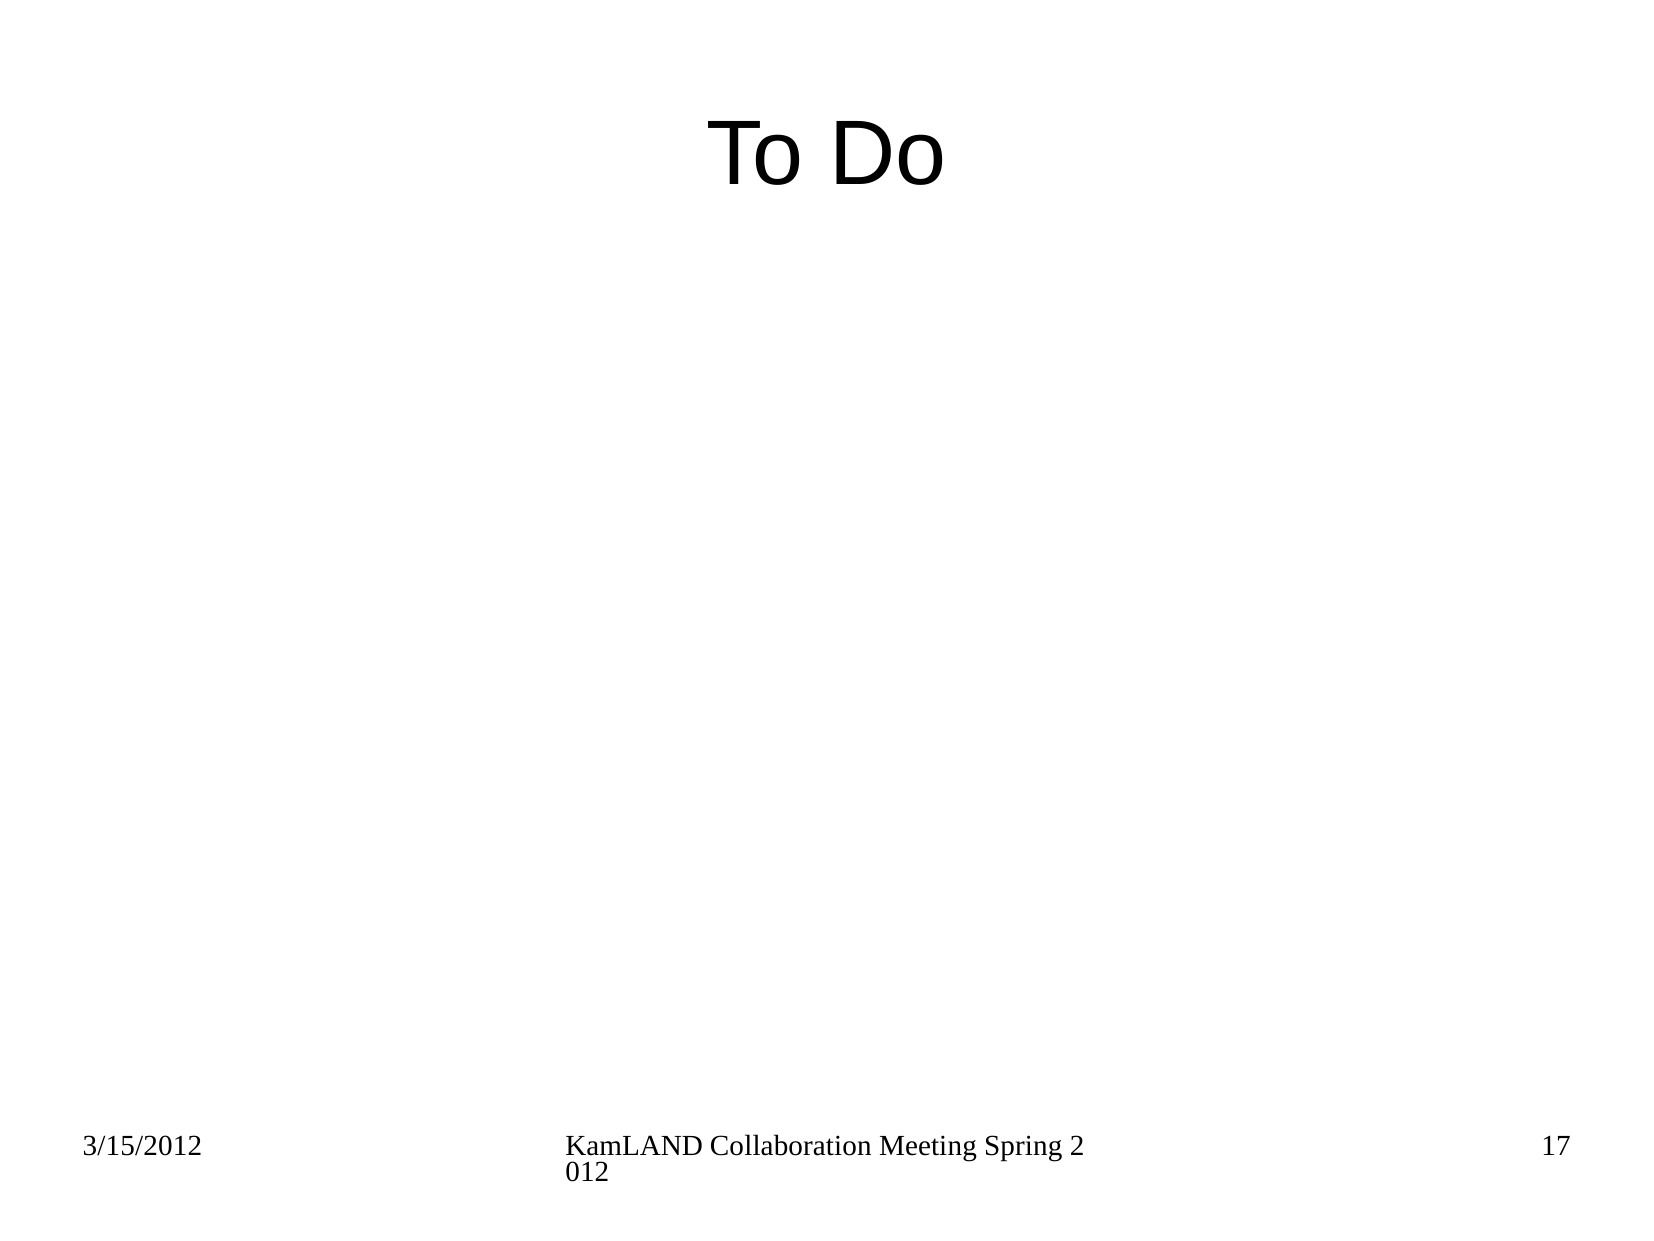

# To Do
3/15/2012
KamLAND Collaboration Meeting Spring 2012
17